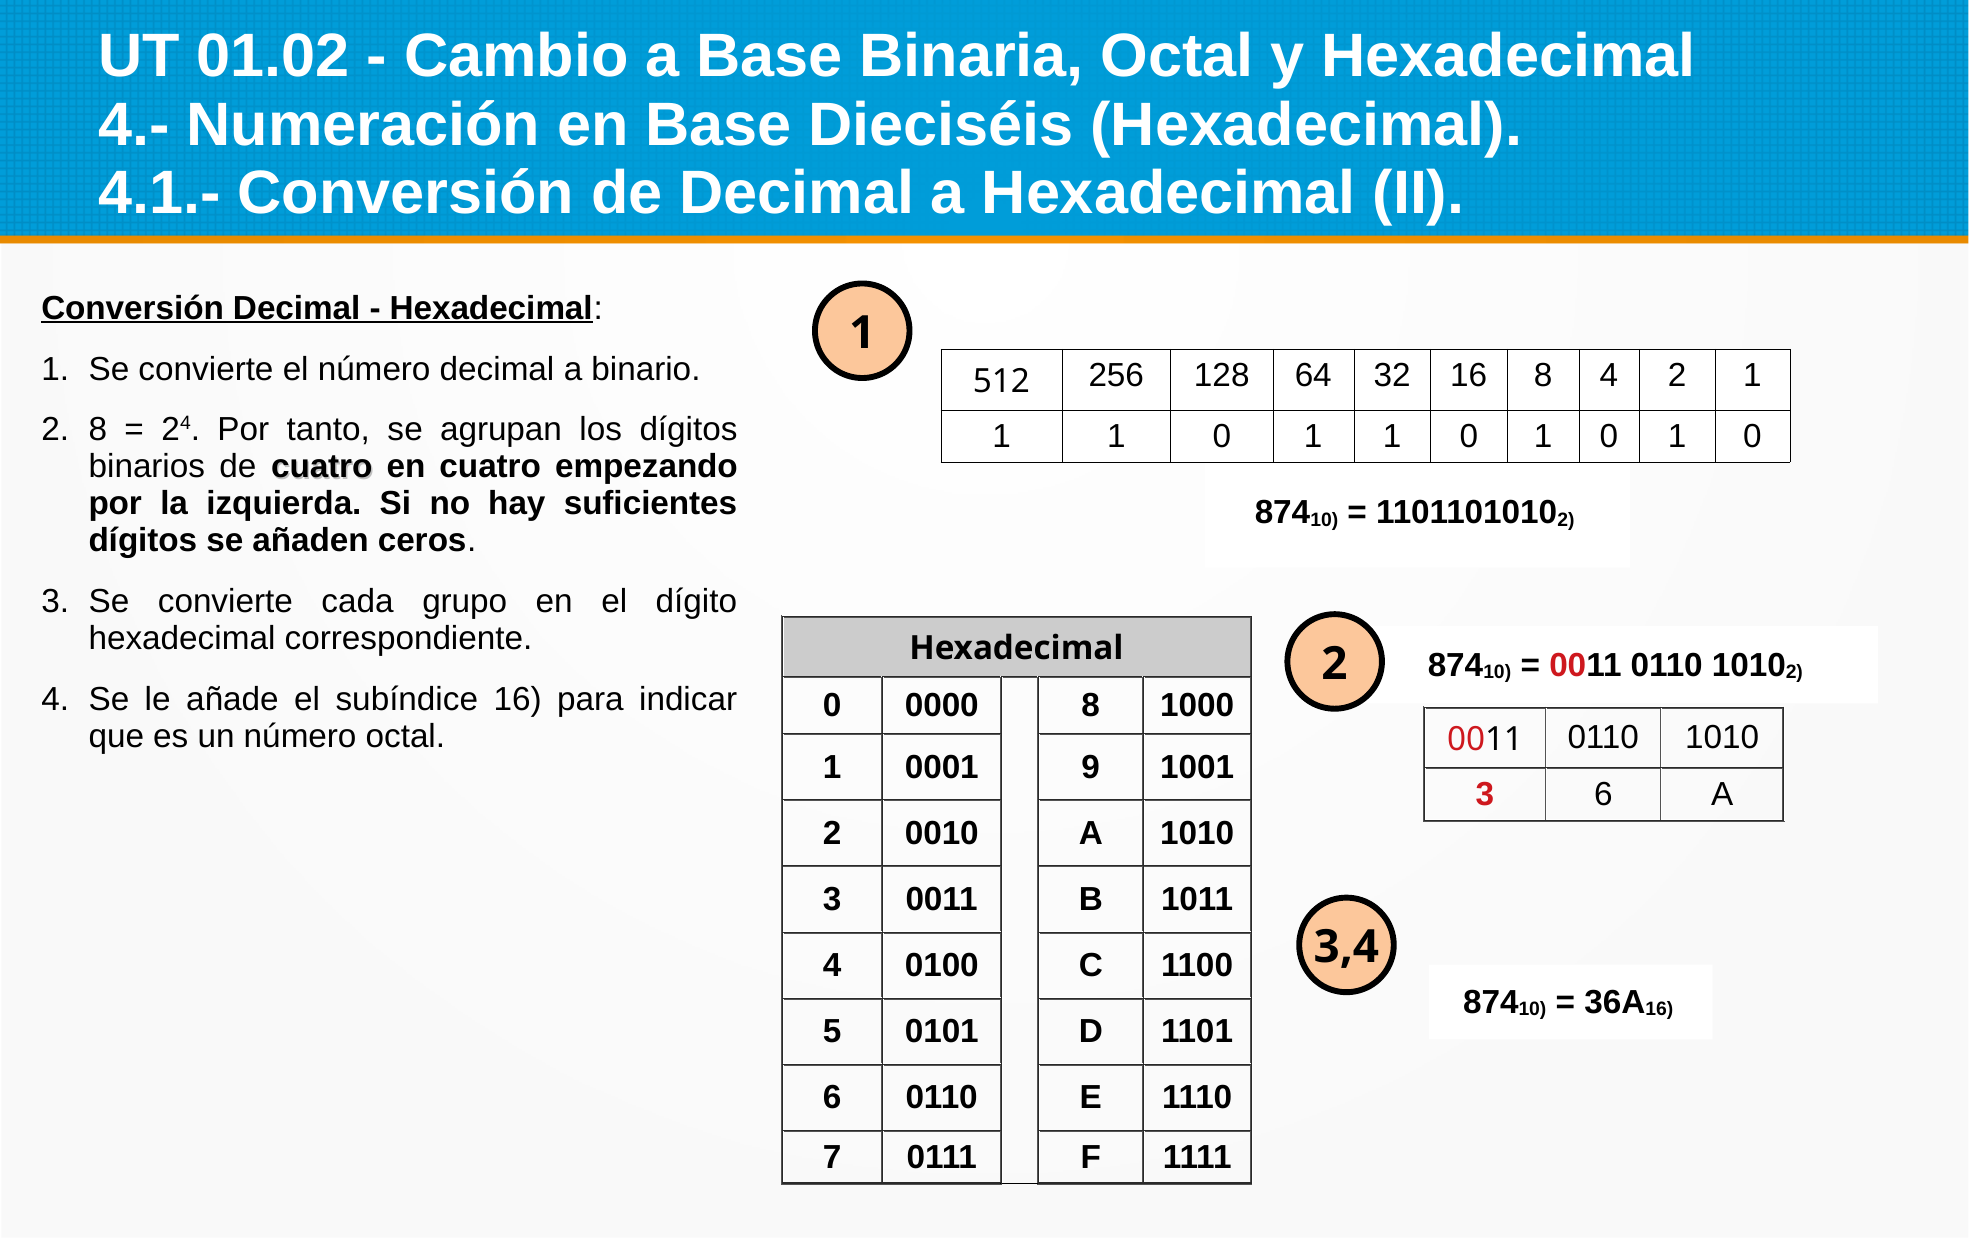

# UT 01.02 - Cambio a Base Binaria, Octal y Hexadecimal 4.- Numeración en Base Dieciséis (Hexadecimal). 4.1.- Conversión de Decimal a Hexadecimal (II).
Conversión Decimal - Hexadecimal:
Se convierte el número decimal a binario.
8 = 24. Por tanto, se agrupan los dígitos binarios de cuatro en cuatro empezando por la izquierda. Si no hay suficientes dígitos se añaden ceros.
Se convierte cada grupo en el dígito hexadecimal correspondiente.
Se le añade el subíndice 16) para indicar que es un número octal.
1
| 512 | 256 | 128 | 64 | 32 | 16 | 8 | 4 | 2 | 1 |
| --- | --- | --- | --- | --- | --- | --- | --- | --- | --- |
| 1 | 1 | 0 | 1 | 1 | 0 | 1 | 0 | 1 | 0 |
87410) = 11011010102)
2
| Hexadecimal | | | | |
| --- | --- | --- | --- | --- |
| 0 | 0000 | | 8 | 1000 |
| 1 | 0001 | | 9 | 1001 |
| 2 | 0010 | | A | 1010 |
| 3 | 0011 | | B | 1011 |
| 4 | 0100 | | C | 1100 |
| 5 | 0101 | | D | 1101 |
| 6 | 0110 | | E | 1110 |
| 7 | 0111 | | F | 1111 |
87410) = 0011 0110 10102)
| 0011 | 0110 | 1010 |
| --- | --- | --- |
| 3 | 6 | A |
3,4
87410) = 36A16)